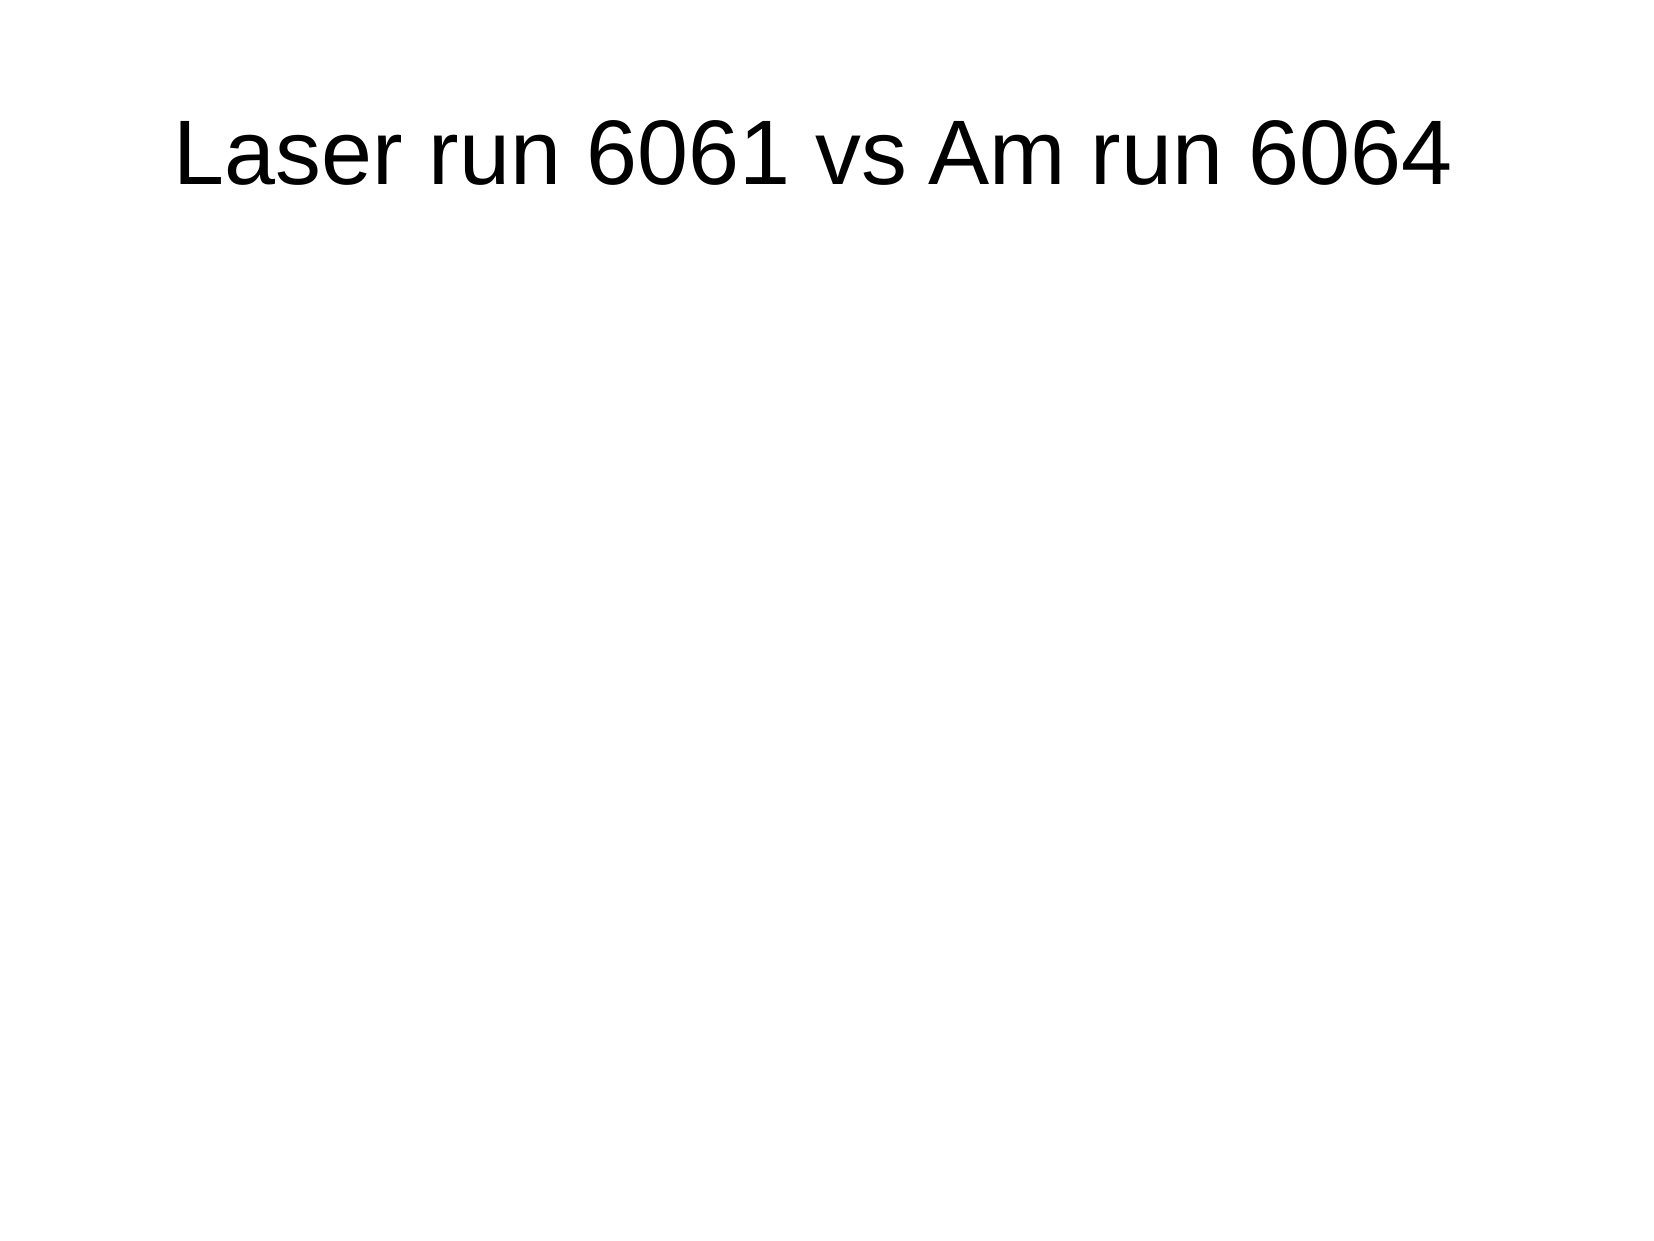

# Laser run 6061 vs Am run 6064